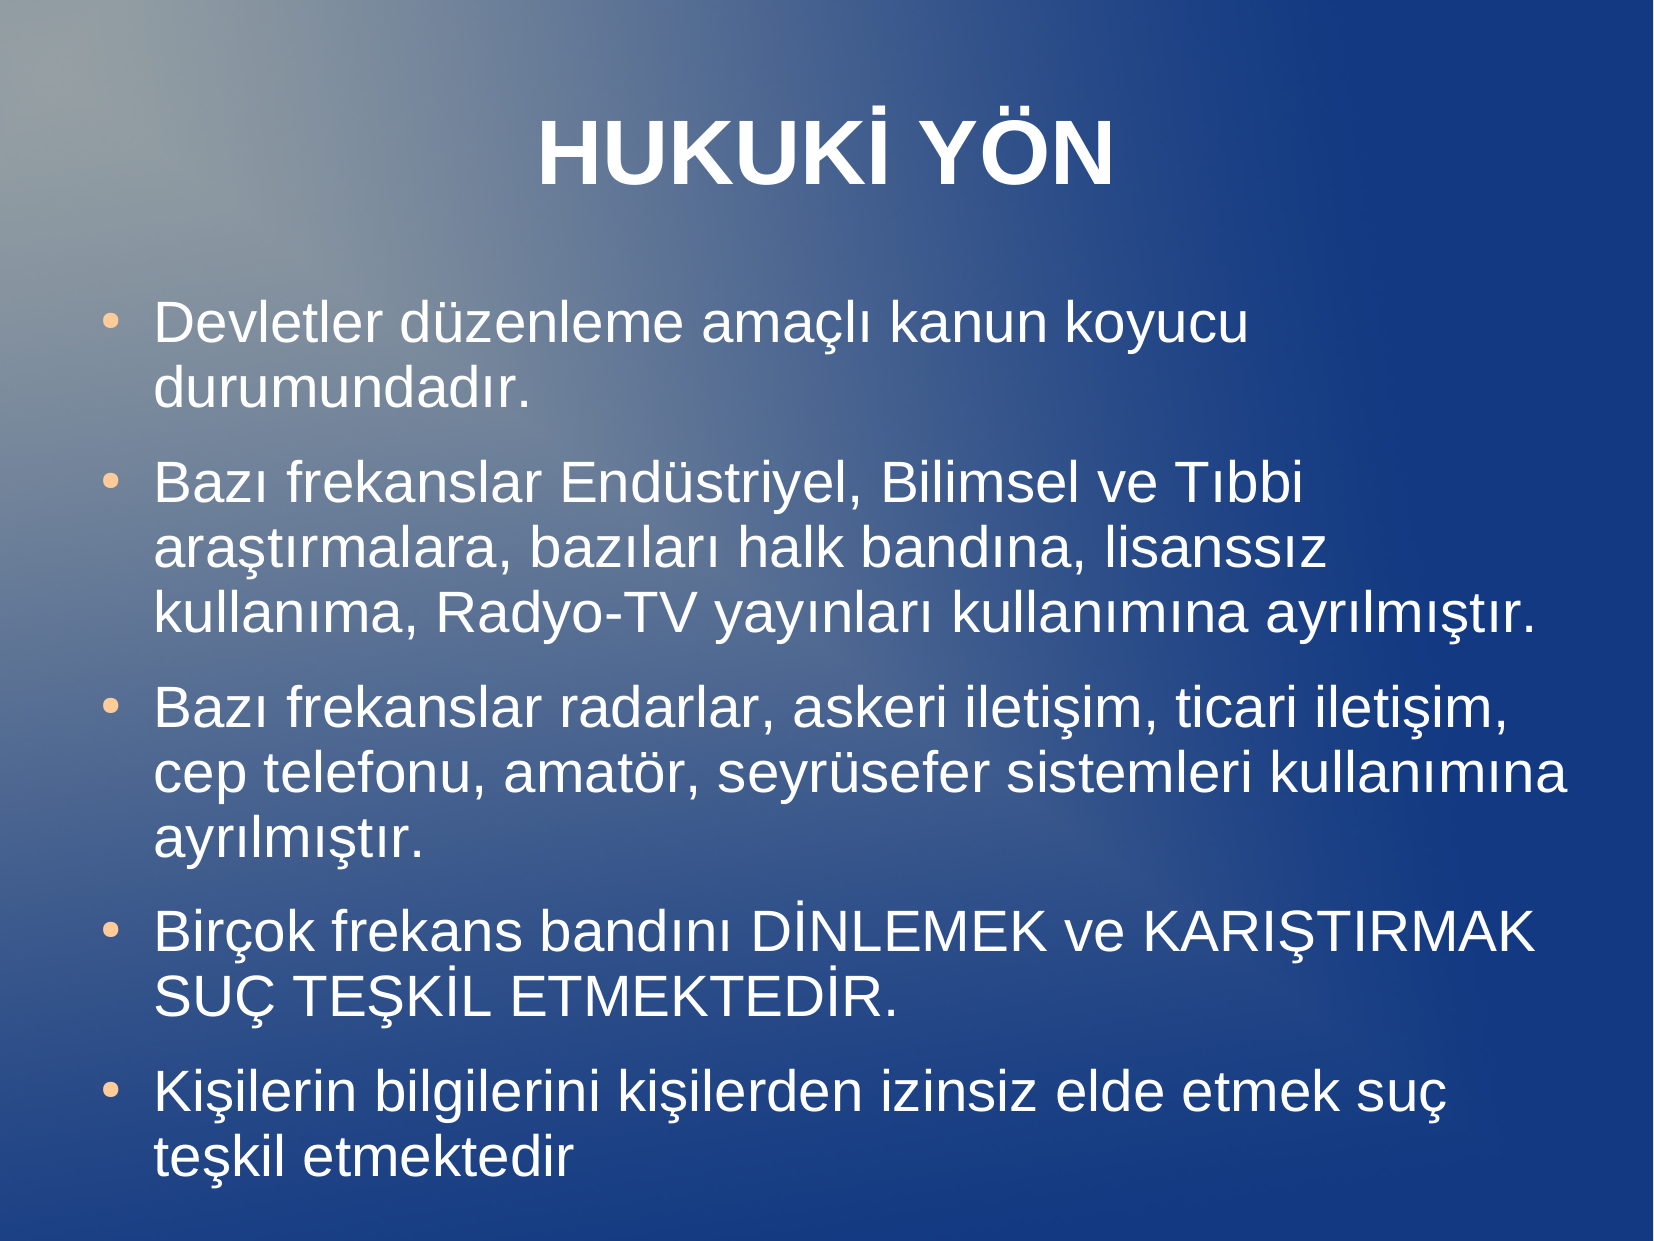

# HUKUKİ YÖN
Devletler düzenleme amaçlı kanun koyucu durumundadır.
Bazı frekanslar Endüstriyel, Bilimsel ve Tıbbi araştırmalara, bazıları halk bandına, lisanssız kullanıma, Radyo-TV yayınları kullanımına ayrılmıştır.
Bazı frekanslar radarlar, askeri iletişim, ticari iletişim, cep telefonu, amatör, seyrüsefer sistemleri kullanımına ayrılmıştır.
Birçok frekans bandını DİNLEMEK ve KARIŞTIRMAK SUÇ TEŞKİL ETMEKTEDİR.
Kişilerin bilgilerini kişilerden izinsiz elde etmek suç teşkil etmektedir